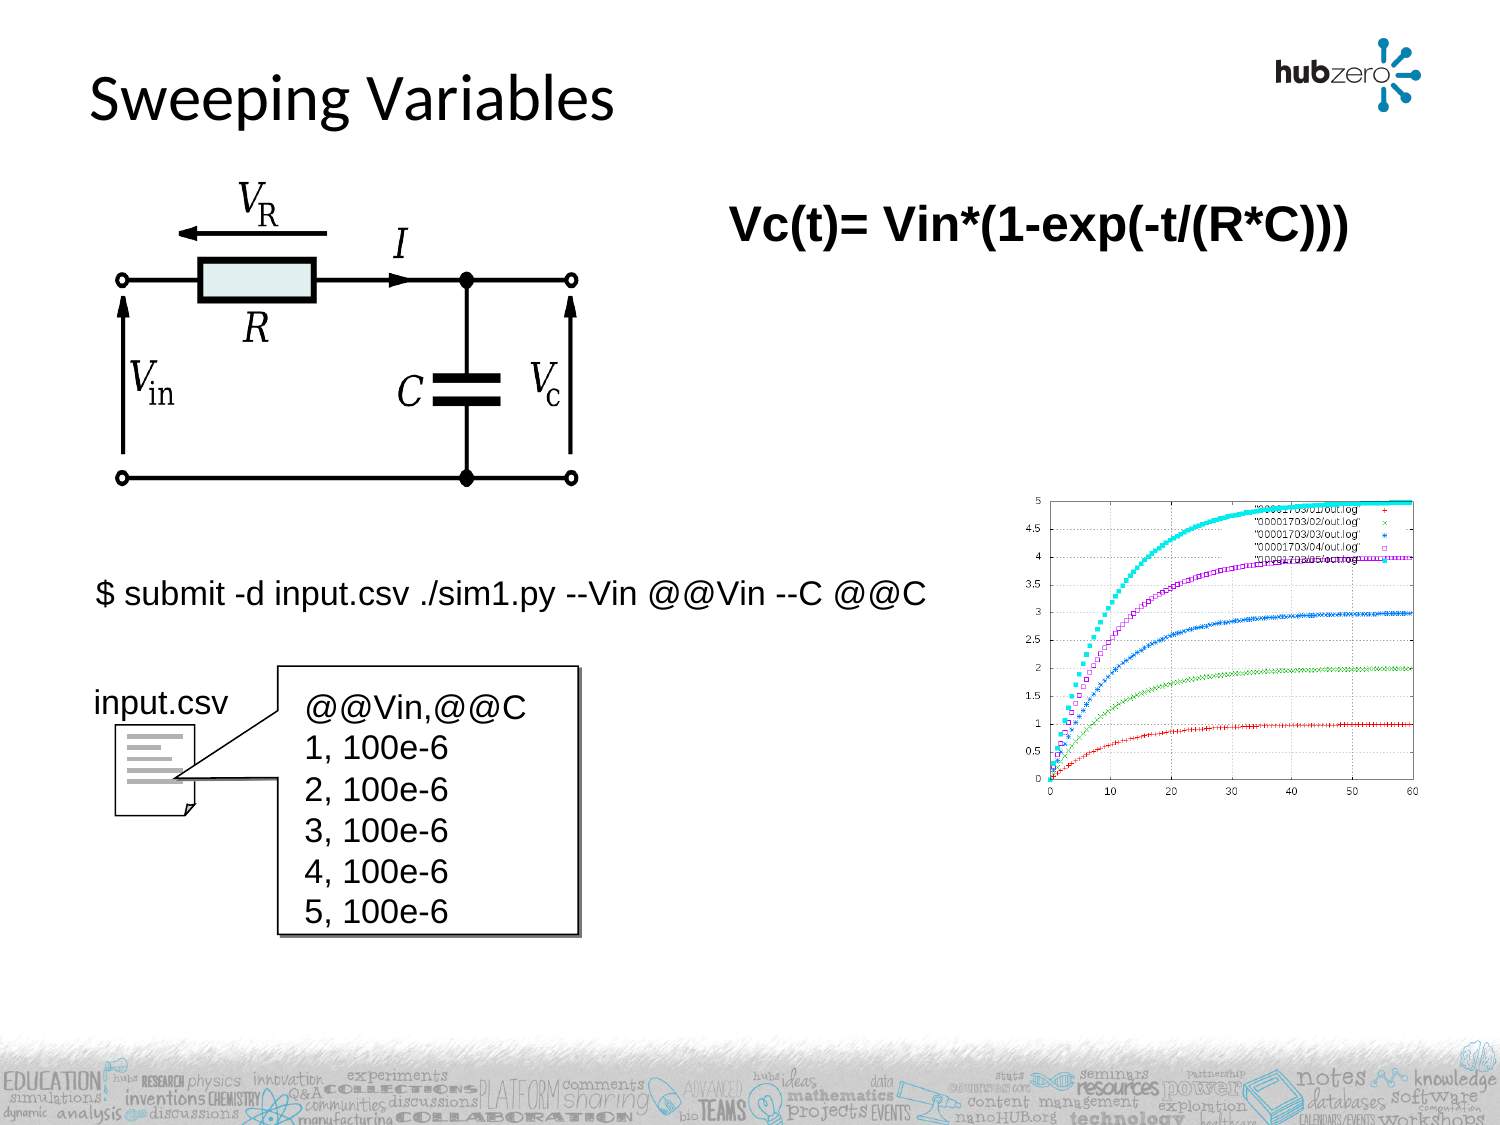

# Sweeping Variables
Vc(t)= Vin*(1-exp(-t/(R*C)))
$ submit -d input.csv ./sim1.py --Vin @@Vin --C @@C
input.csv
@@Vin,@@C
1, 100e-6
2, 100e-6
3, 100e-6
4, 100e-6
5, 100e-6